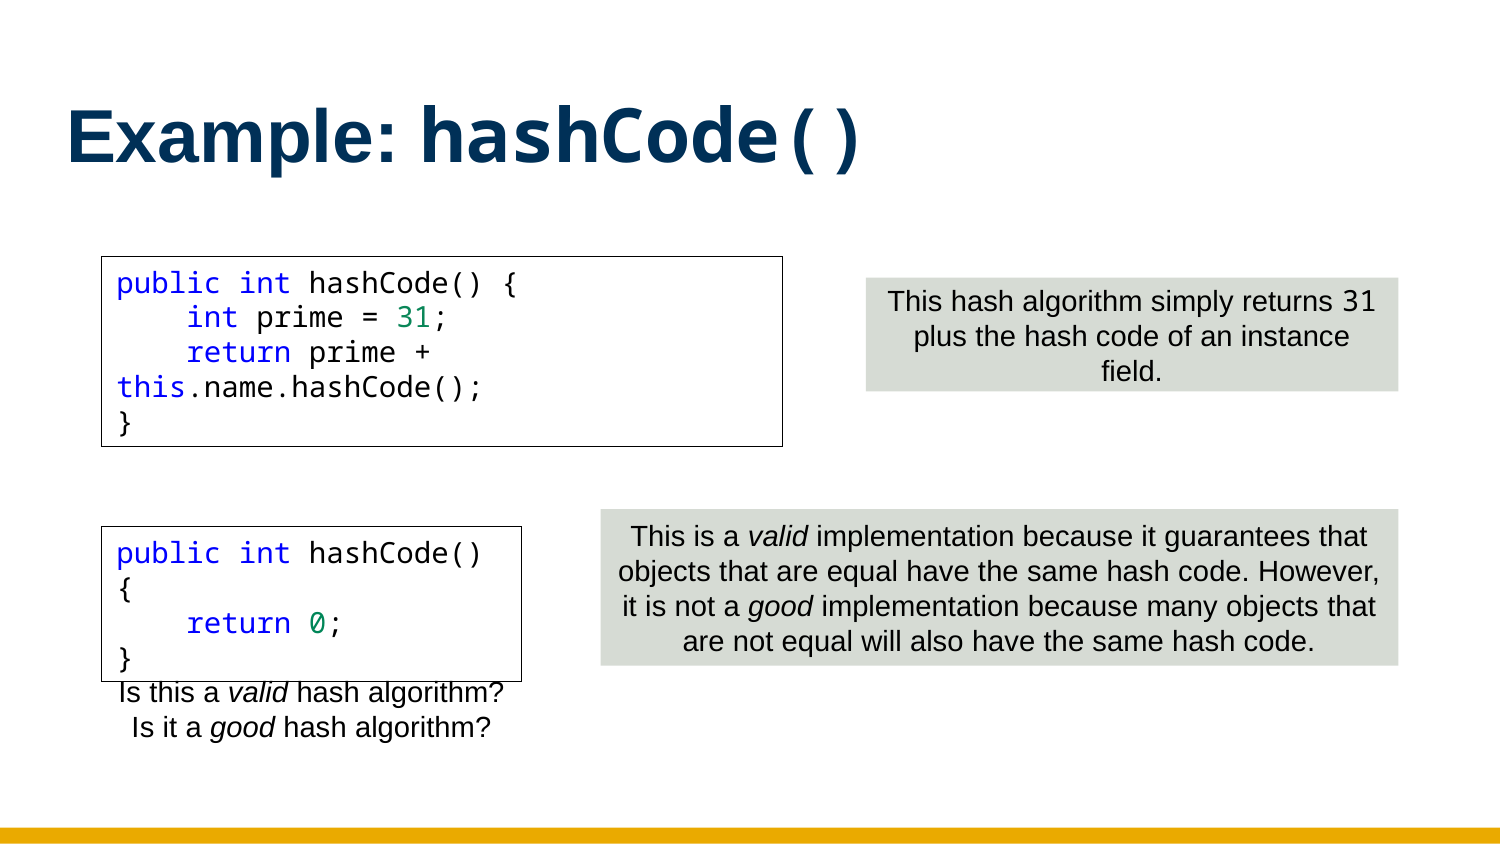

# Example: hashCode()
public int hashCode() {
 int prime = 31;​
    return prime + this.name.hashCode();
}
This hash algorithm simply returns 31 plus the hash code of an instance field.
This is a valid implementation because it guarantees that objects that are equal have the same hash code. However, it is not a good implementation because many objects that are not equal will also have the same hash code.
public int hashCode() {
    return 0;
}
Is this a valid hash algorithm? Is it a good hash algorithm?